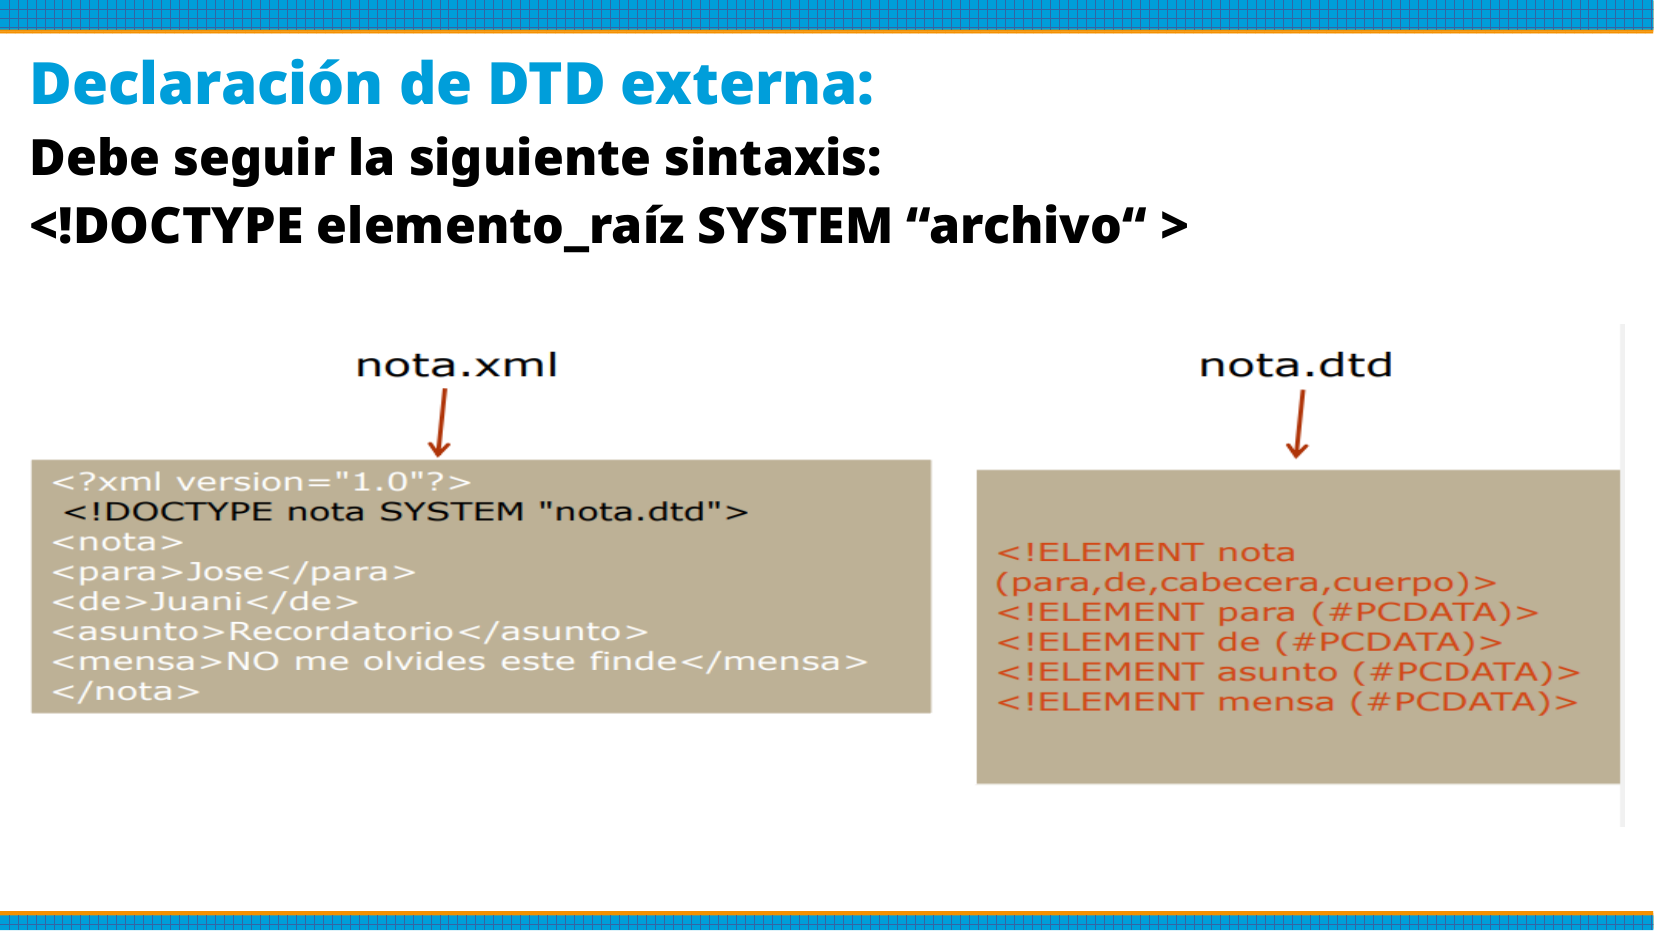

# Declaración de DTD externa:
Debe seguir la siguiente sintaxis:
<!DOCTYPE elemento_raíz SYSTEM “archivo“ >